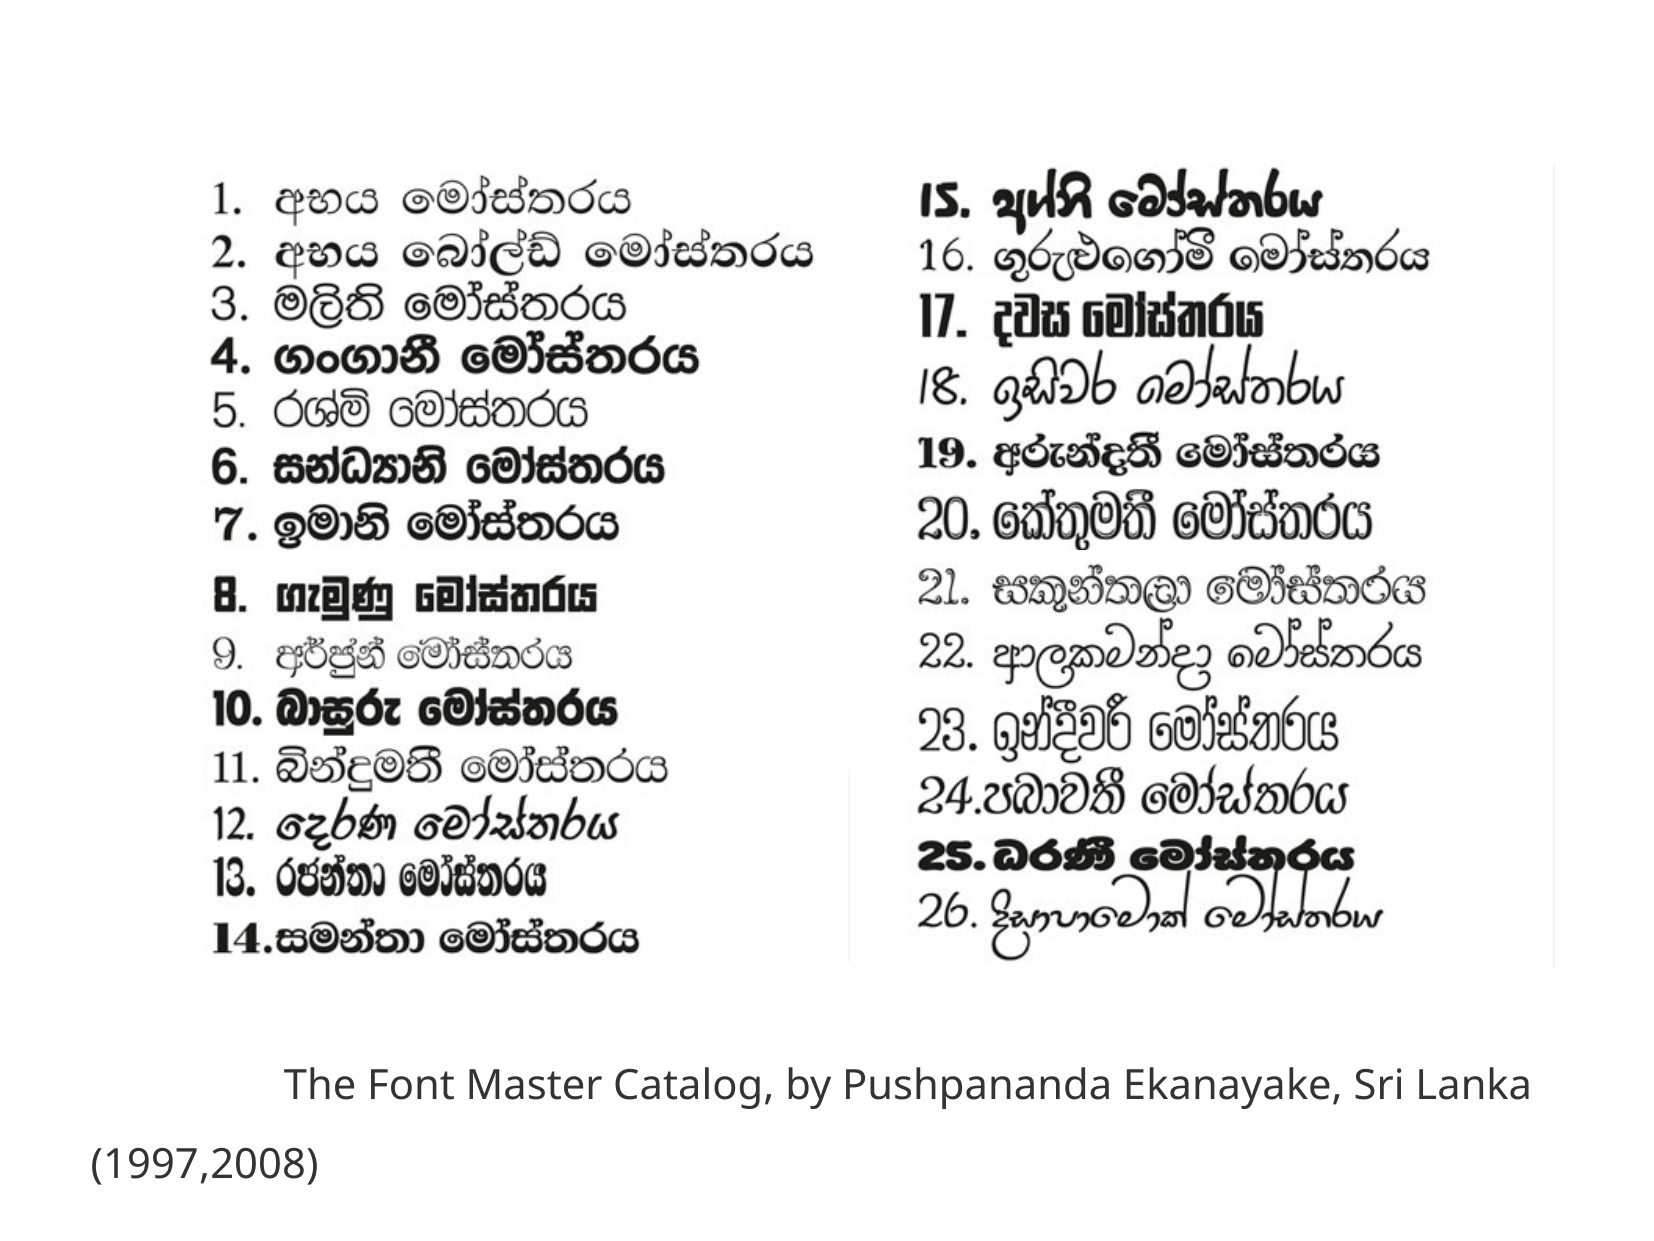

# The Font Master Catalog, by Pushpananda Ekanayake, Sri Lanka (1997,2008)